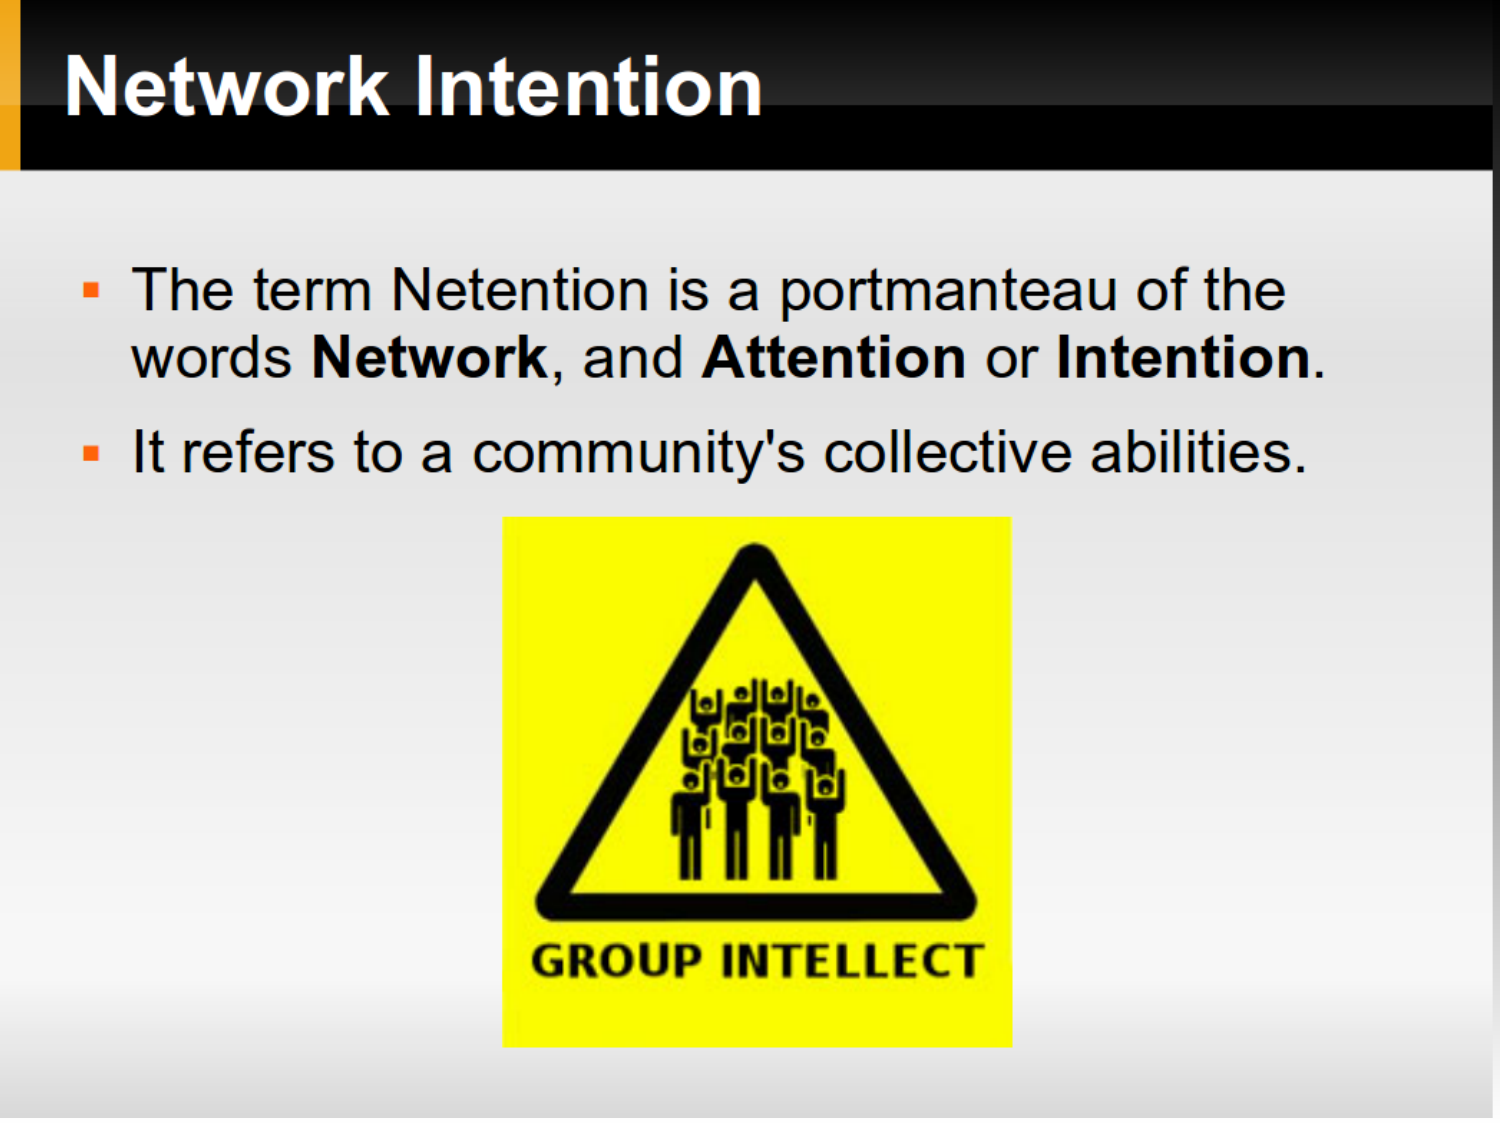

Netention refers to a community’s various collective histories, abilities, and goals.